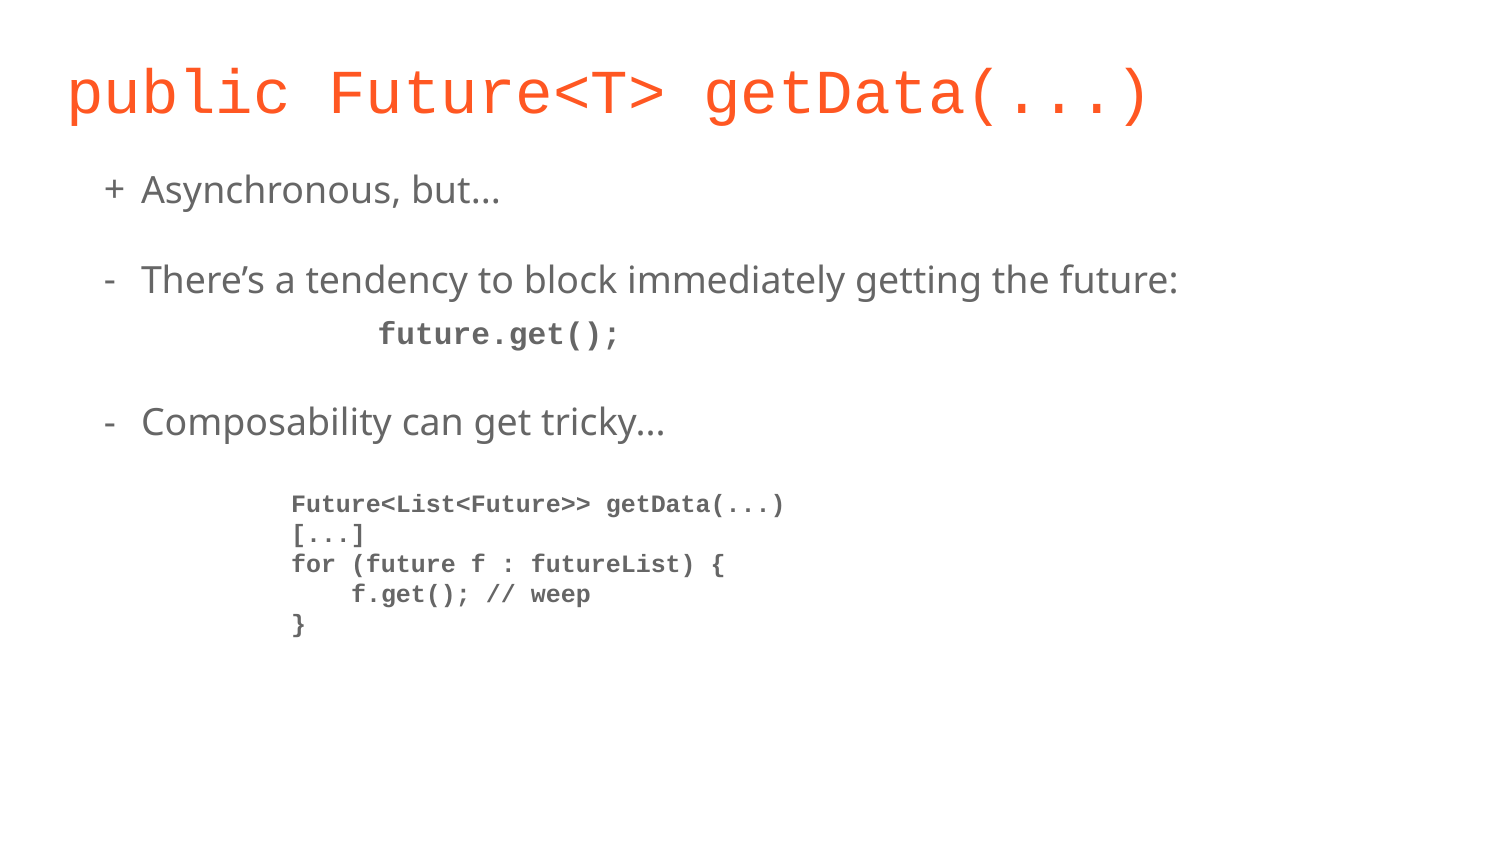

# public Future<T> getData(...)
Asynchronous, but...
There’s a tendency to block immediately getting the future:
 future.get();
Composability can get tricky...
Future<List<Future>> getData(...)
[...]
for (future f : futureList) {
 f.get(); // weep
}